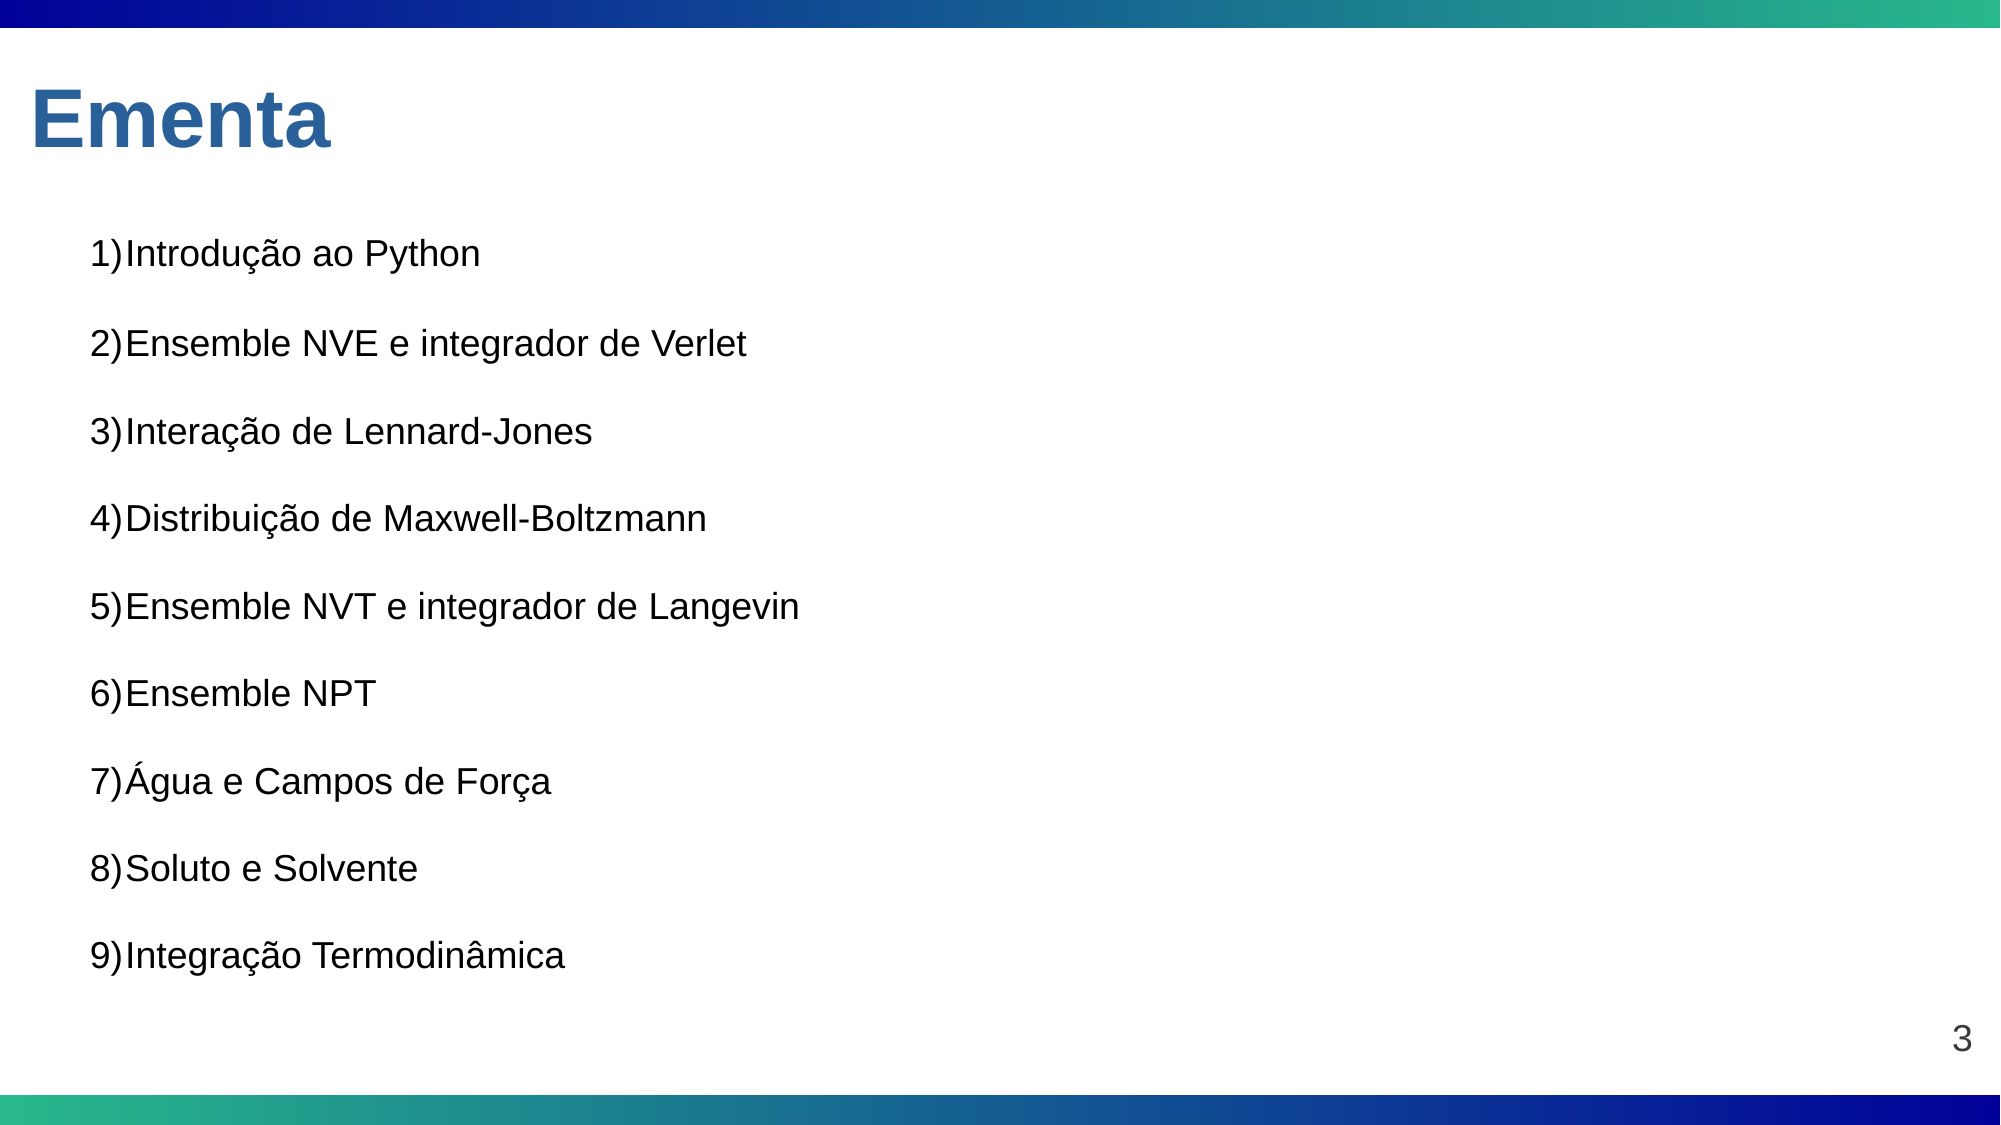

Ementa
Introdução ao Python
Ensemble NVE e integrador de Verlet
Interação de Lennard-Jones
Distribuição de Maxwell-Boltzmann
Ensemble NVT e integrador de Langevin
Ensemble NPT
Água e Campos de Força
Soluto e Solvente
Integração Termodinâmica